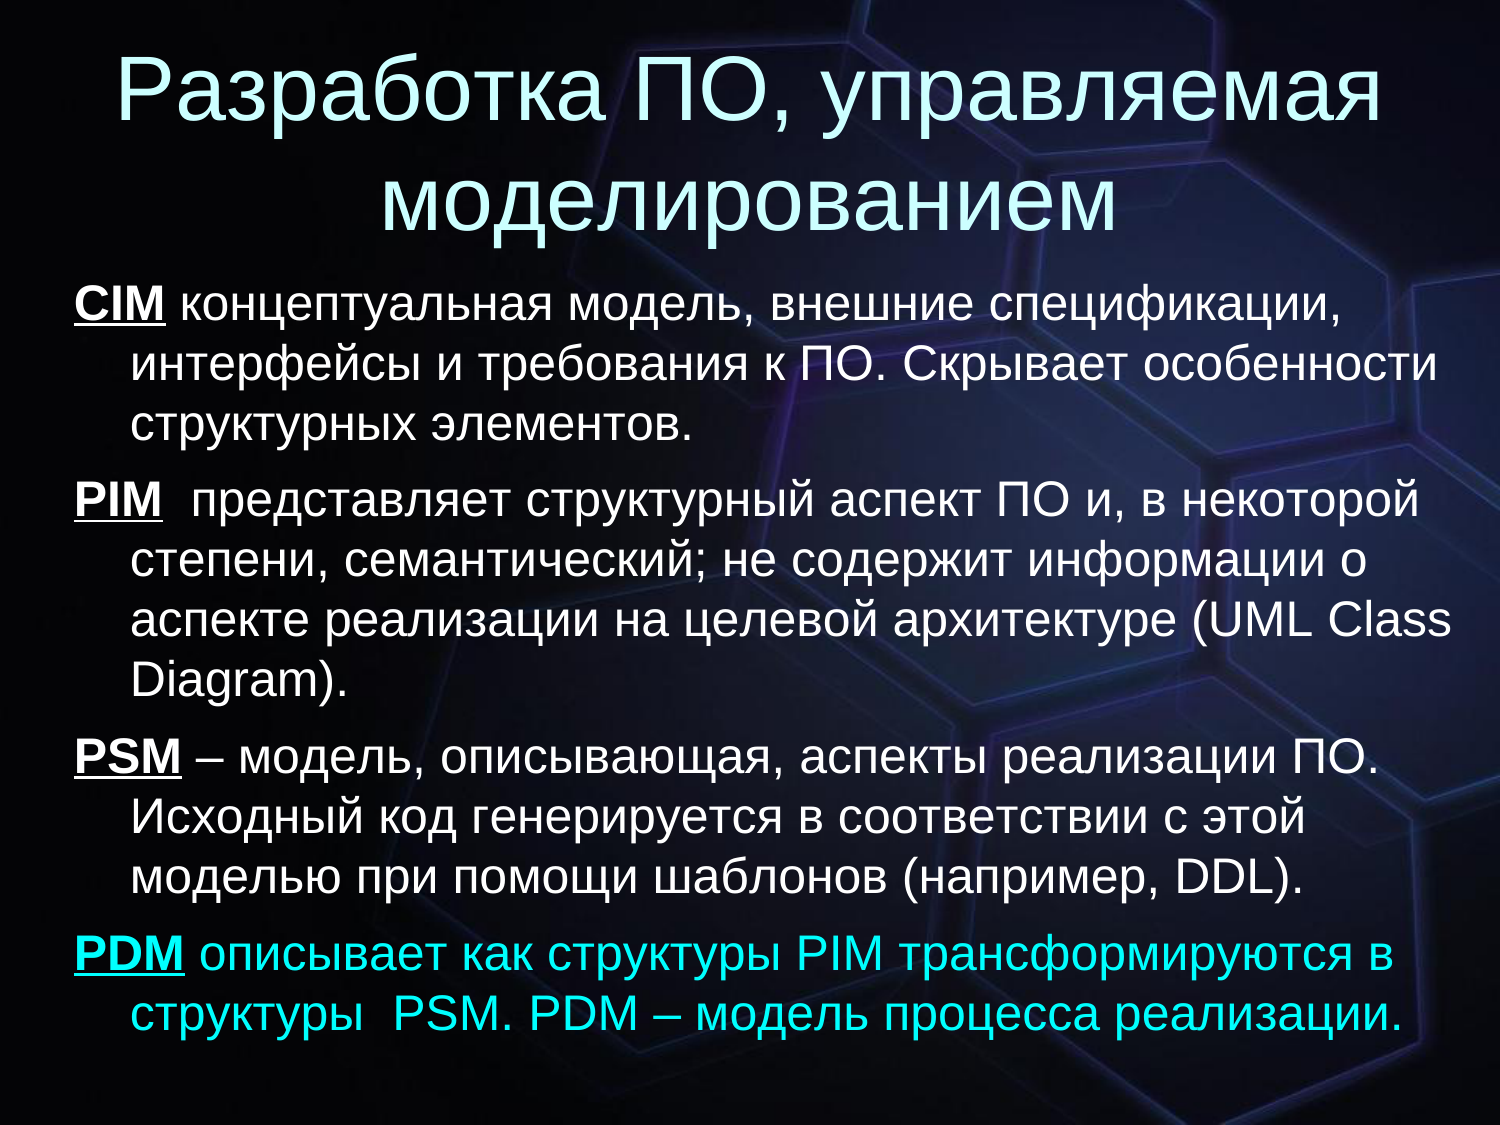

# Разработка ПО, управляемая моделированием
CIM концептуальная модель, внешние спецификации, интерфейсы и требования к ПО. Скрывает особенности структурных элементов.
PIM представляет структурный аспект ПО и, в некоторой степени, семантический; не содержит информации о аспекте реализации на целевой архитектуре (UML Class Diagram).
PSM – модель, описывающая, аспекты реализации ПО. Исходный код генерируется в соответствии с этой моделью при помощи шаблонов (например, DDL).
PDM описывает как структуры PIM трансформируются в структуры PSM. PDM – модель процесса реализации.